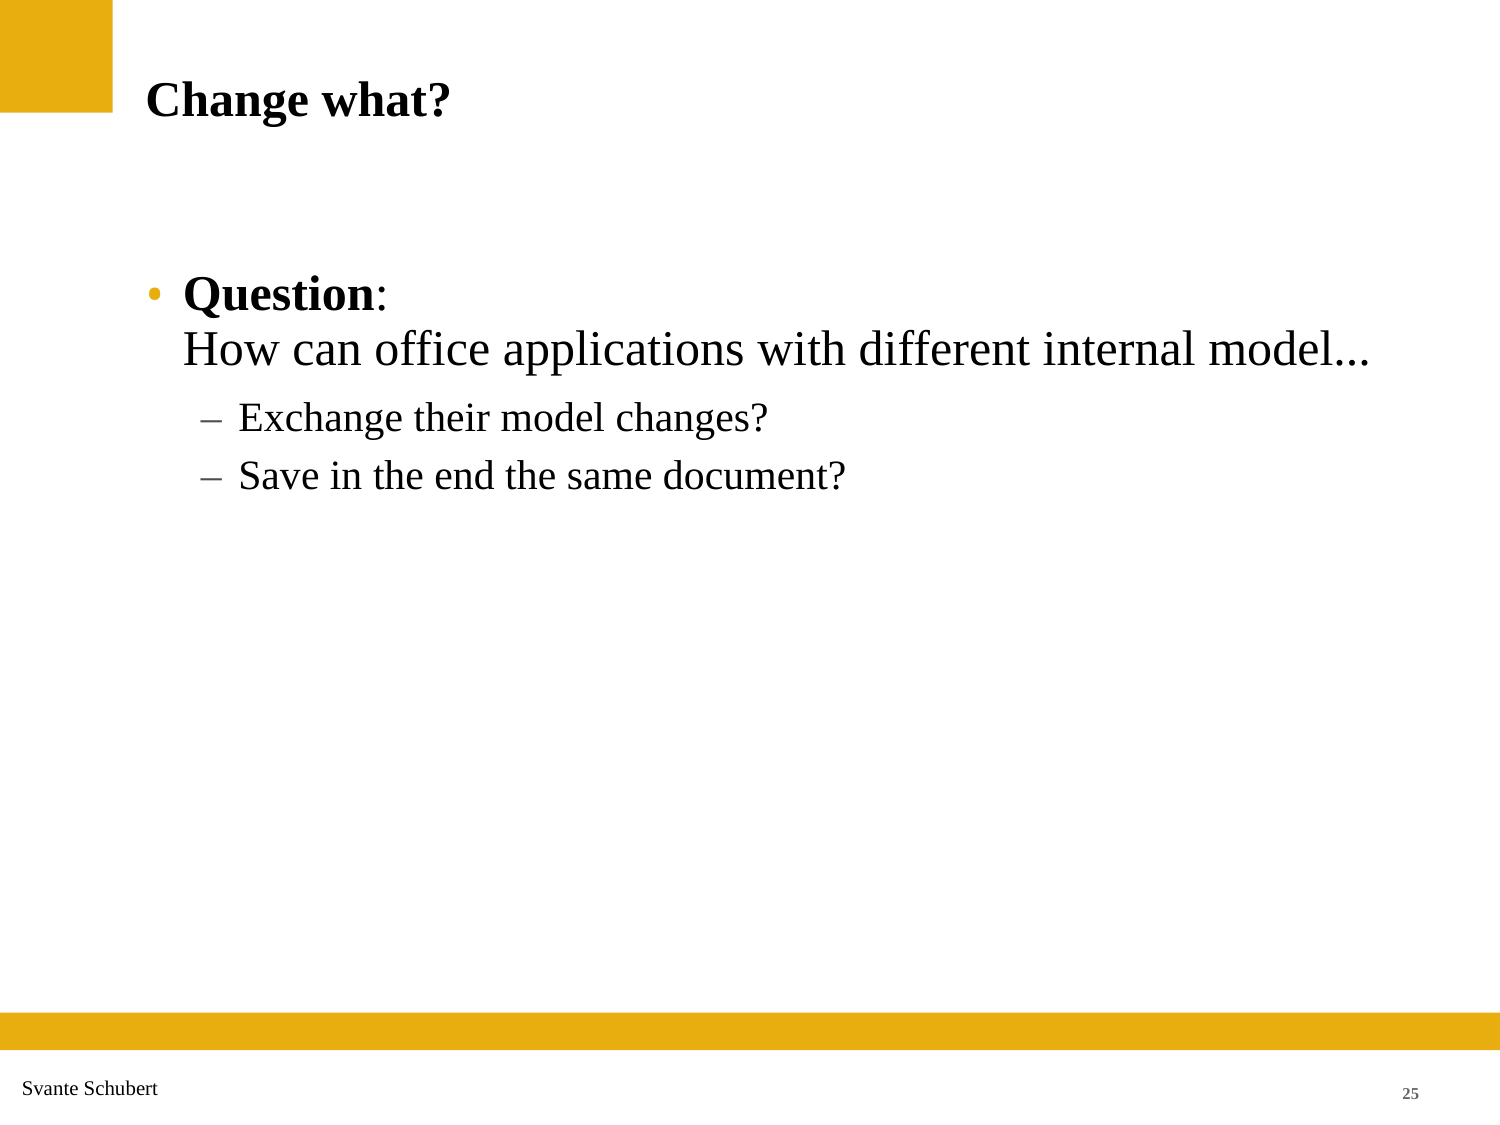

# Change what?
Question:
How can office applications with different internal model...
Exchange their model changes?
Save in the end the same document?
Svante Schubert